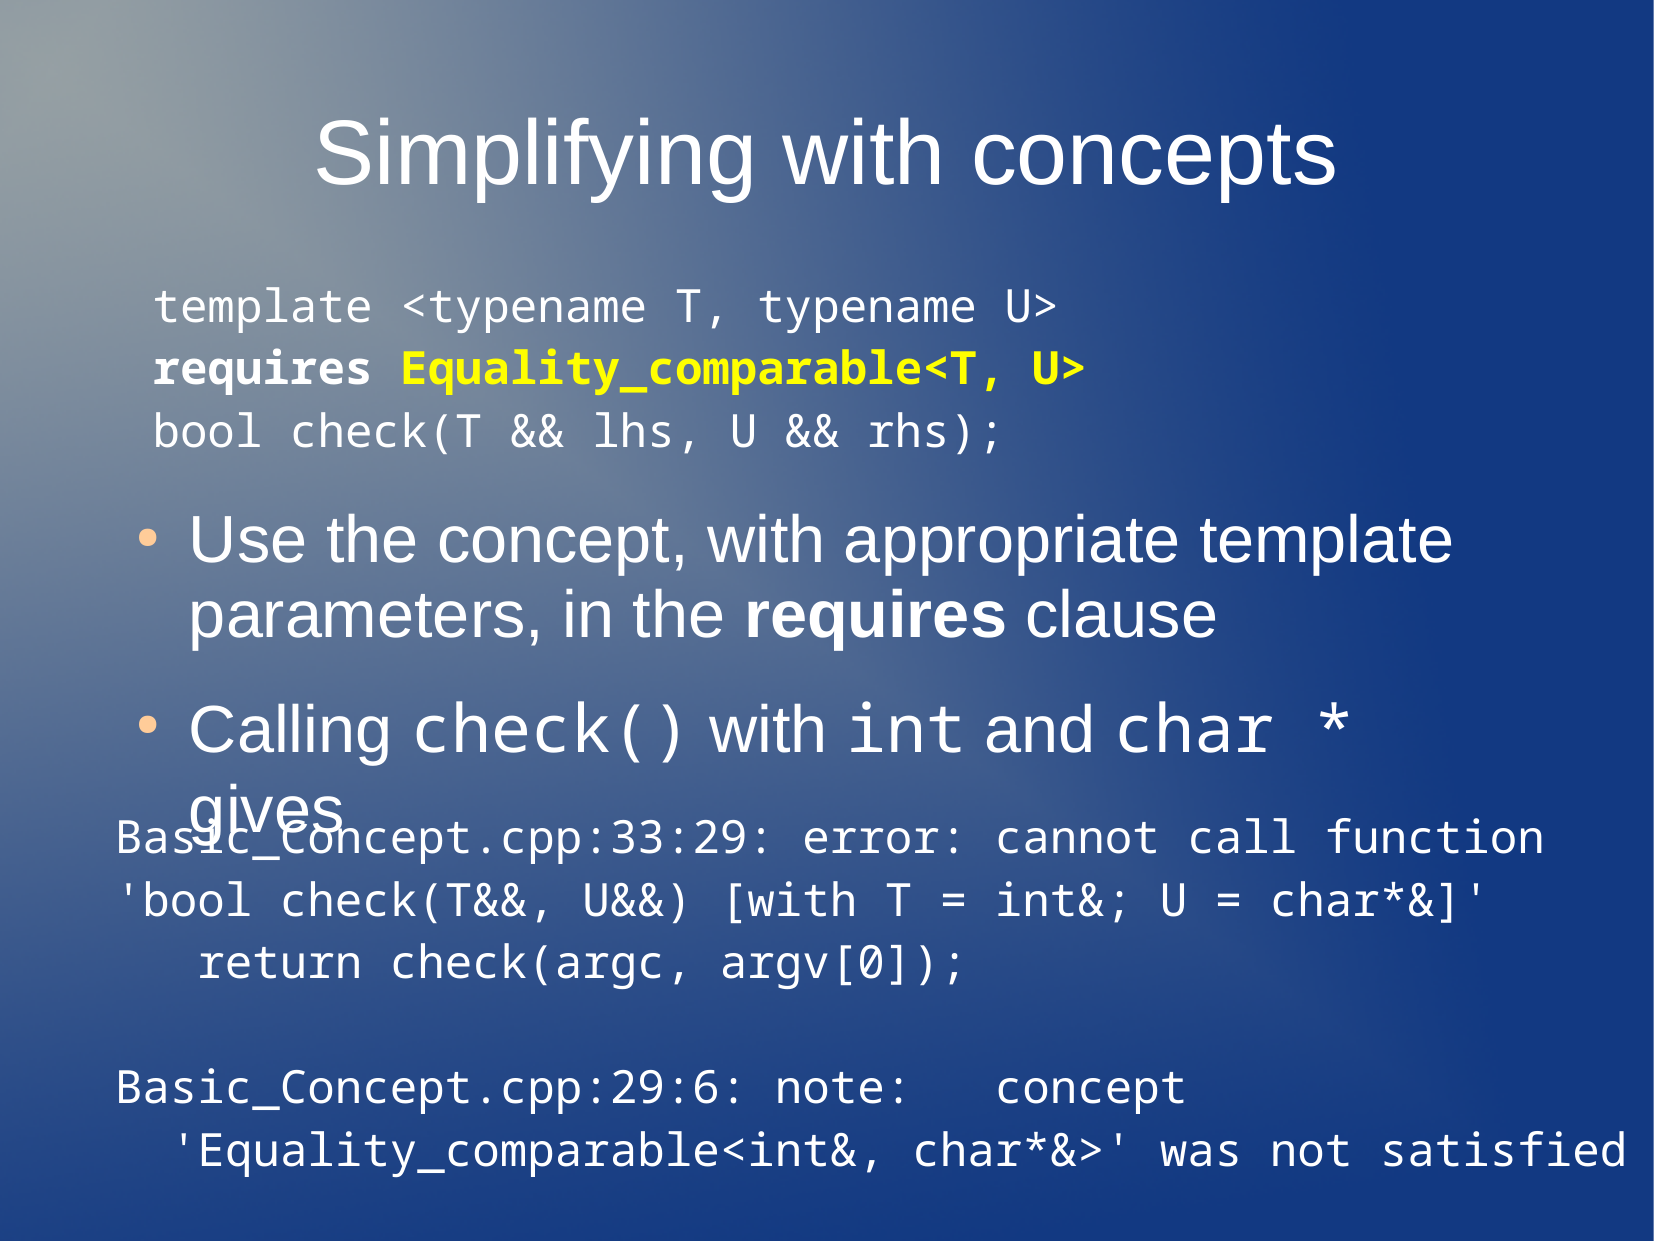

# Simplifying with concepts
template <typename T, typename U>
requires Equality_comparable<T, U>
bool check(T && lhs, U && rhs);
Use the concept, with appropriate template parameters, in the requires clause
Calling check() with int and char * gives
Basic_Concept.cpp:33:29: error: cannot call function
'bool check(T&&, U&&) [with T = int&; U = char*&]'
 return check(argc, argv[0]);
Basic_Concept.cpp:29:6: note: concept
 'Equality_comparable<int&, char*&>' was not satisfied